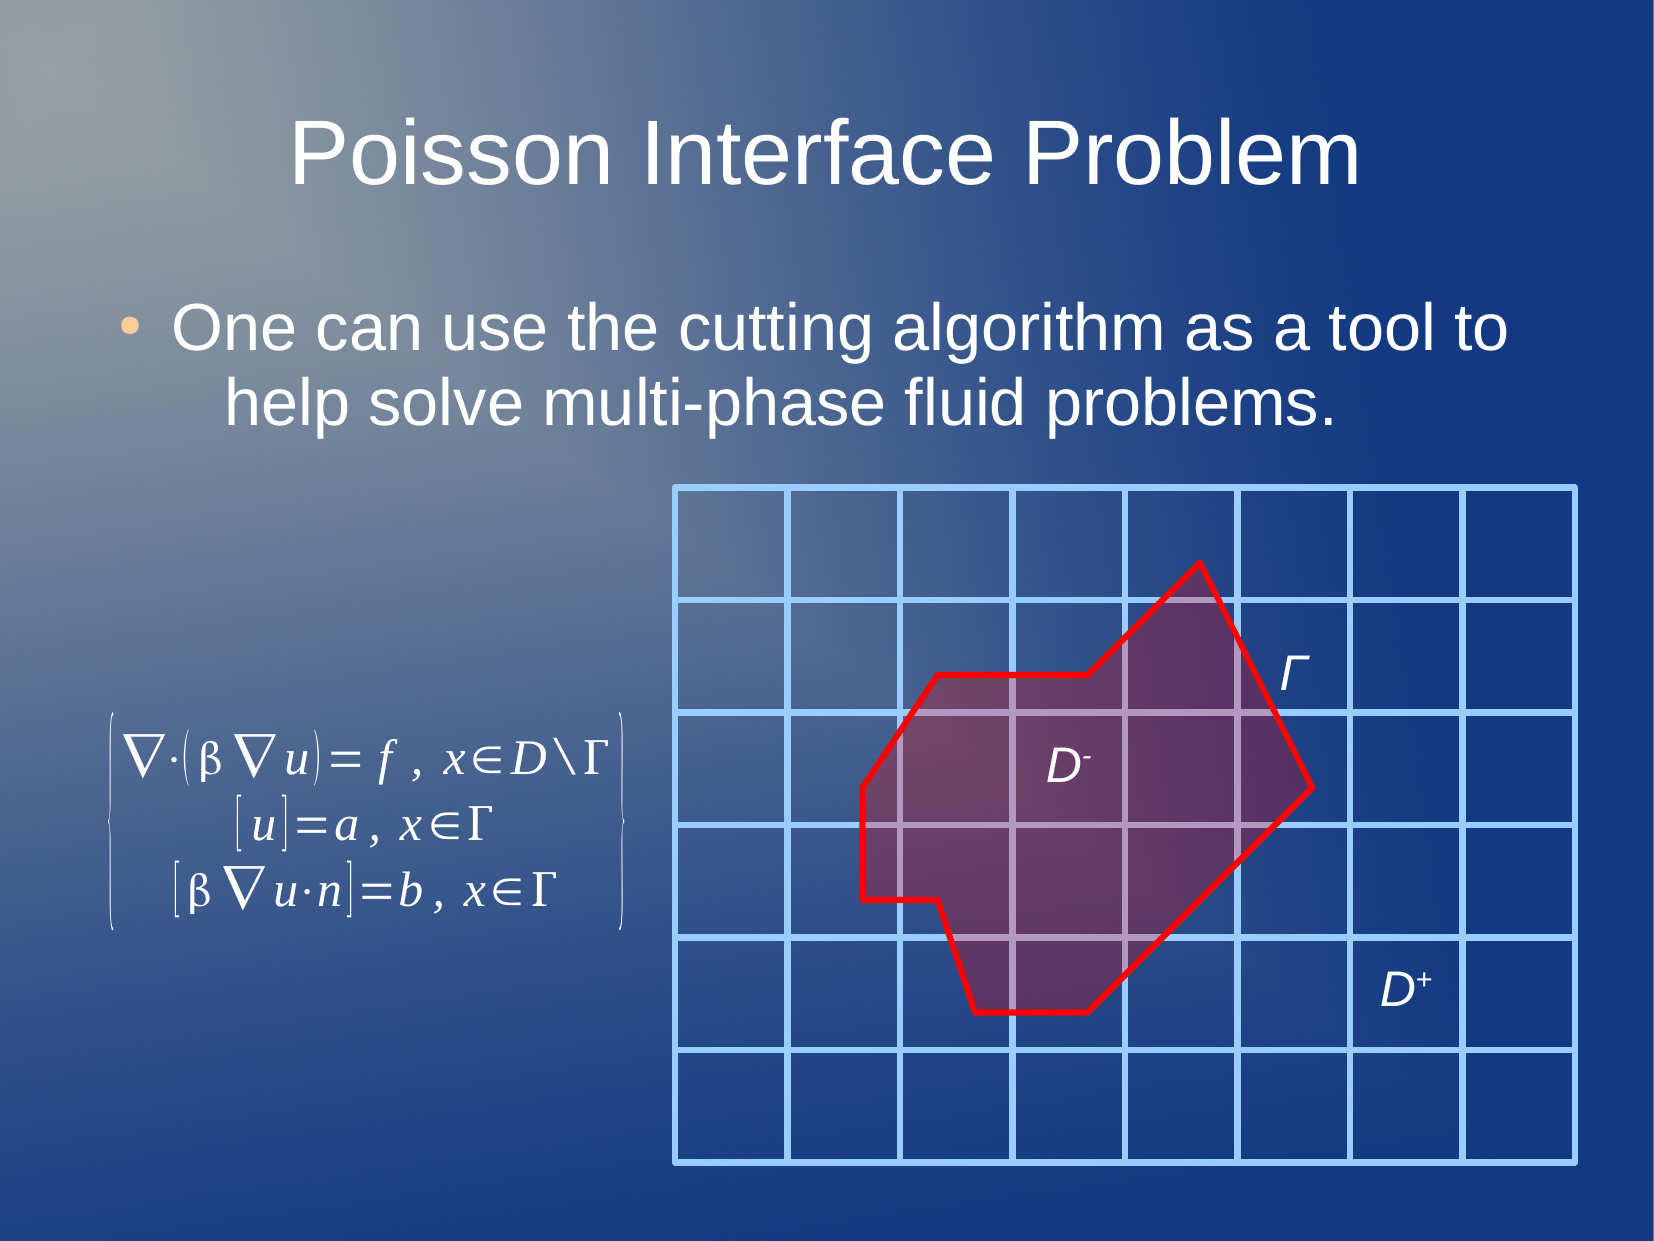

# Poisson Interface Problem
One can use the cutting algorithm as a tool to help solve multi-phase fluid problems.
Γ
D-
D+